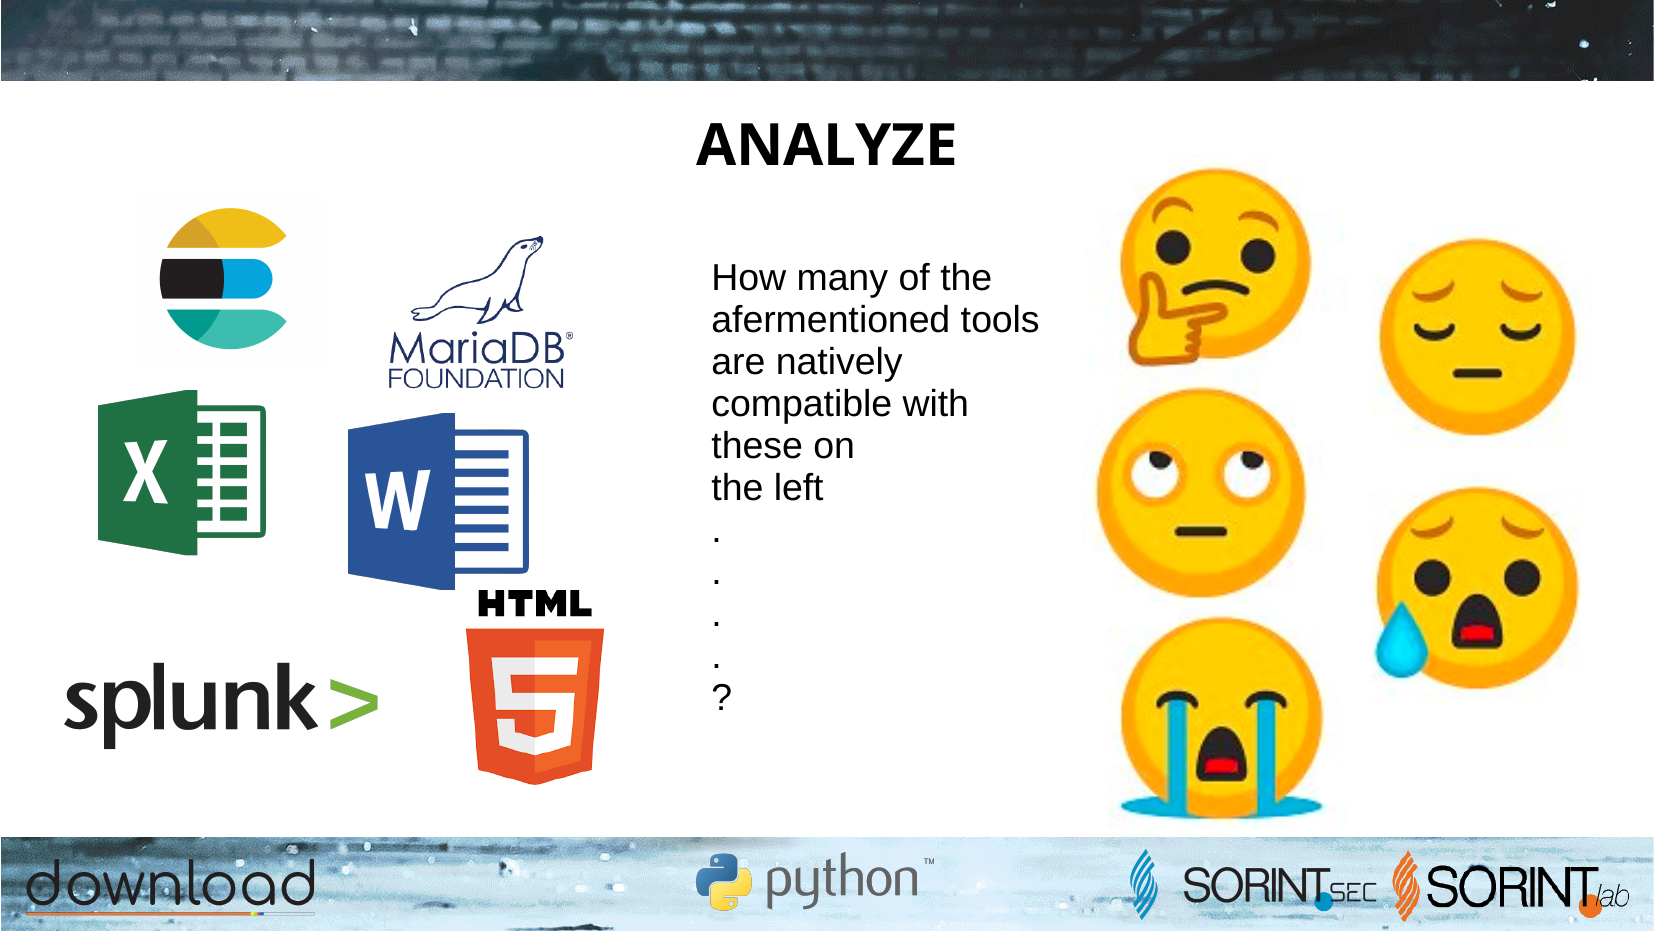

# ANALYZE
How many of the afermentioned tools
are natively compatible with these on
the left
.
.
.
.
?